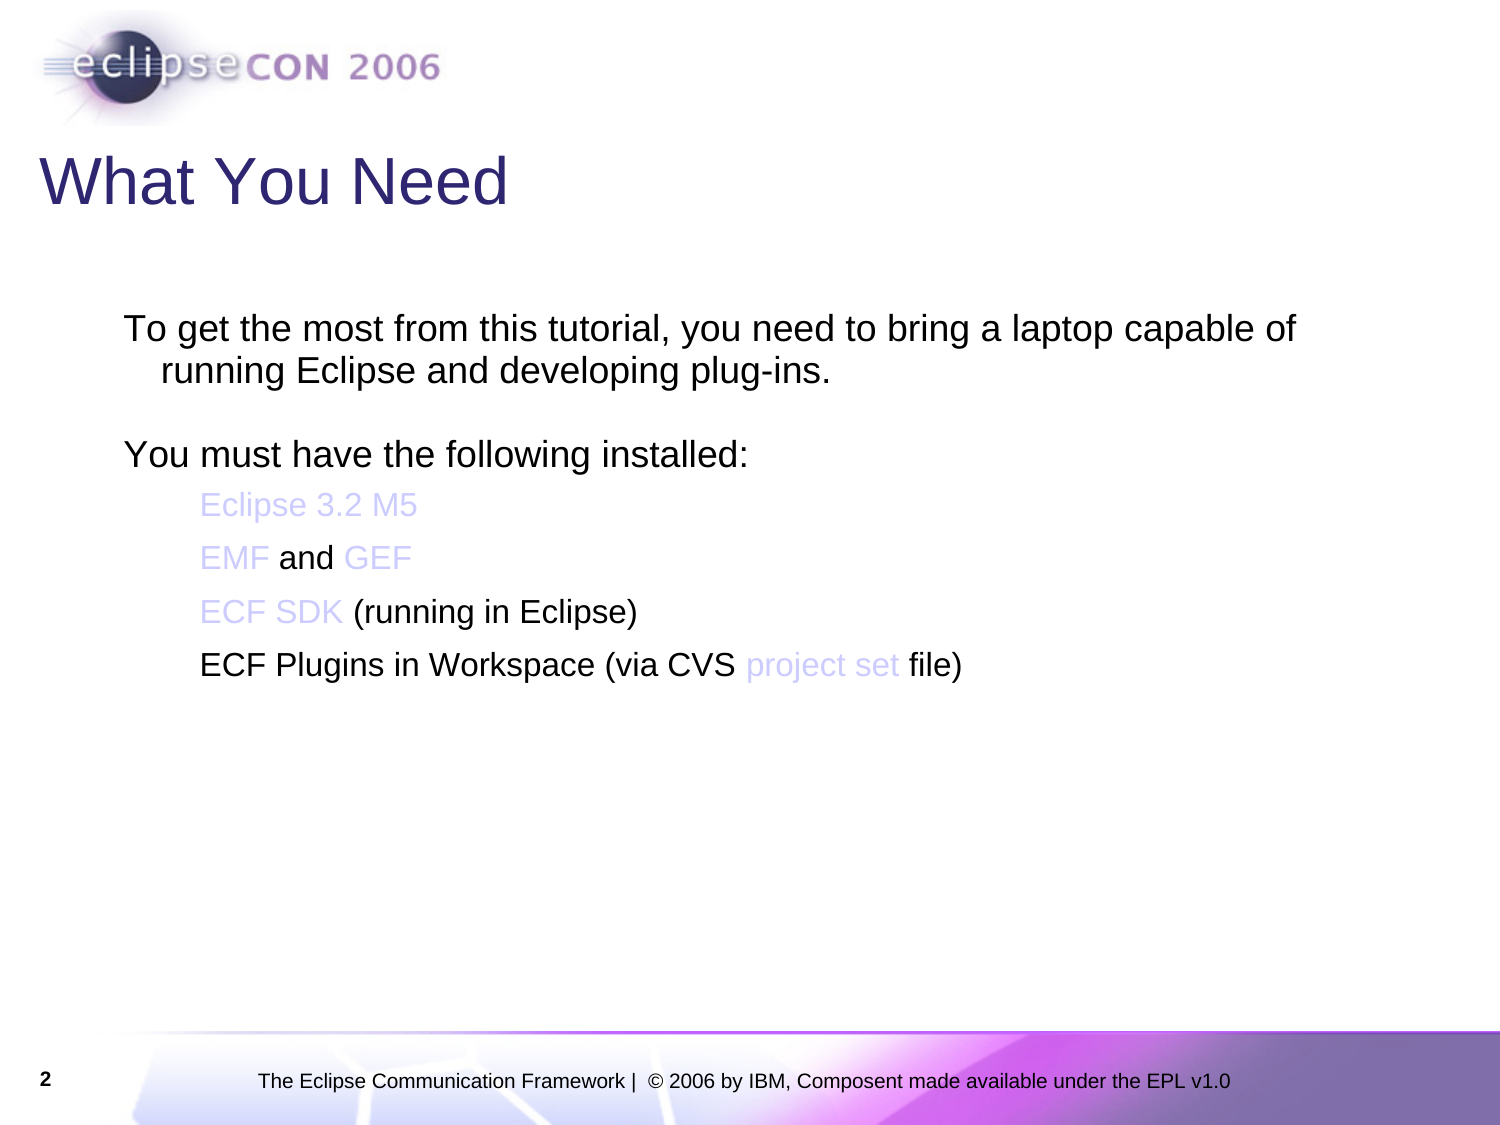

# What You Need
To get the most from this tutorial, you need to bring a laptop capable of running Eclipse and developing plug-ins.
You must have the following installed:
Eclipse 3.2 M5
EMF and GEF
ECF SDK (running in Eclipse)
ECF Plugins in Workspace (via CVS project set file)
2